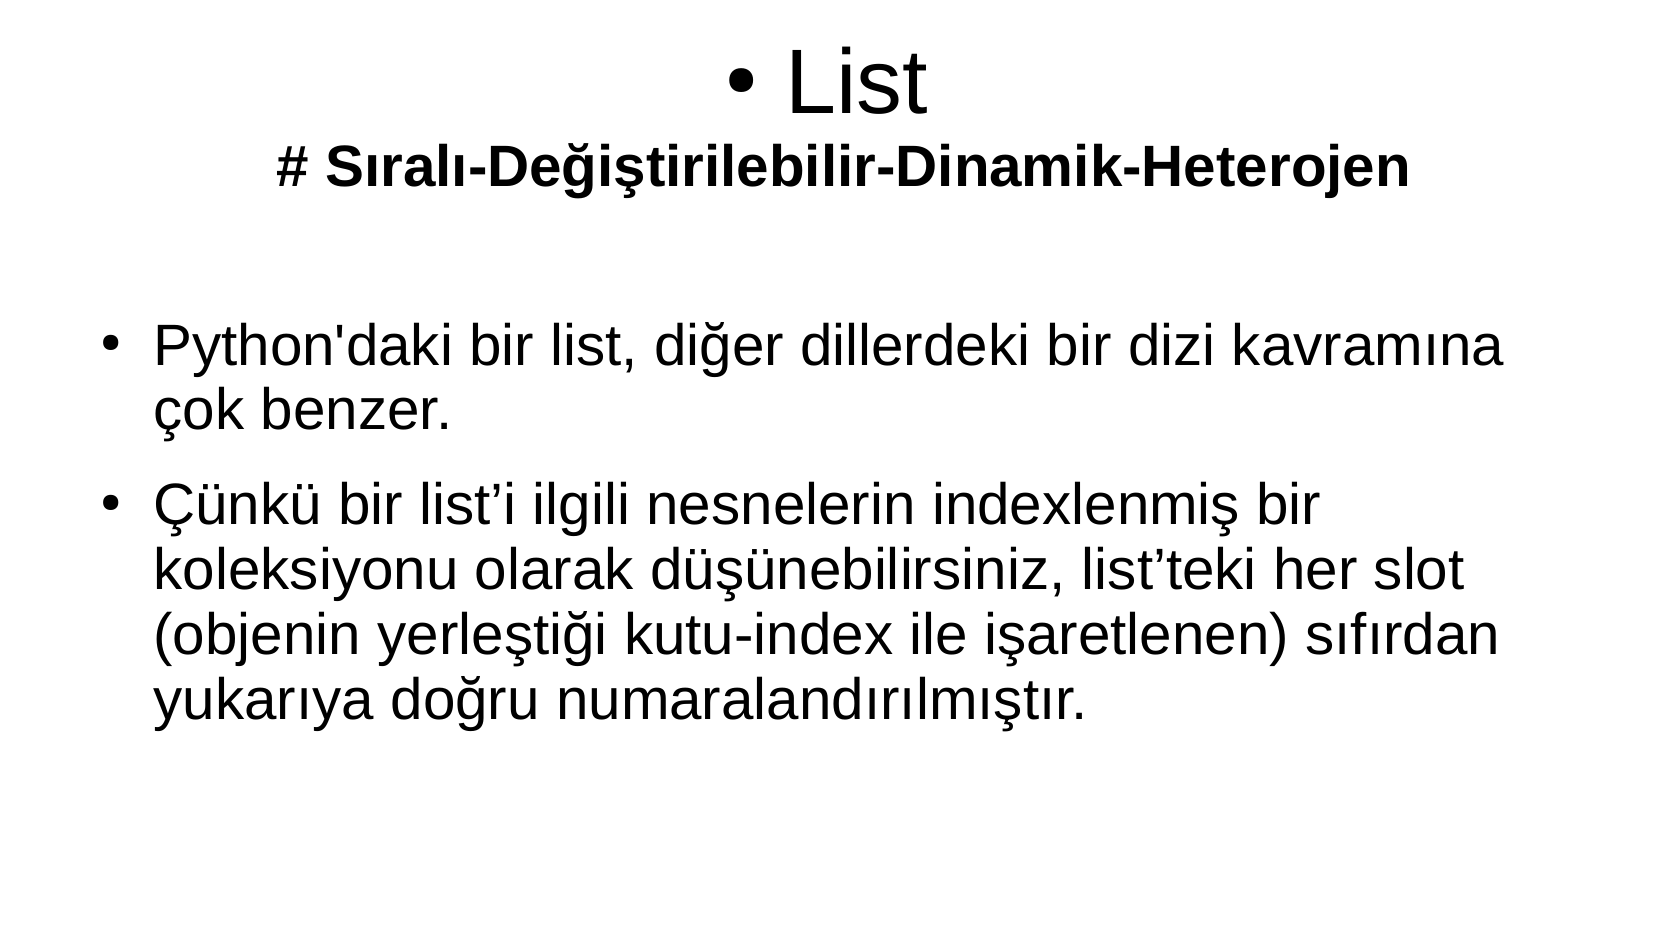

# List # Sıralı-Değiştirilebilir-Dinamik-Heterojen
Python'daki bir list, diğer dillerdeki bir dizi kavramına çok benzer.
Çünkü bir list’i ilgili nesnelerin indexlenmiş bir koleksiyonu olarak düşünebilirsiniz, list’teki her slot (objenin yerleştiği kutu-index ile işaretlenen) sıfırdan yukarıya doğru numaralandırılmıştır.